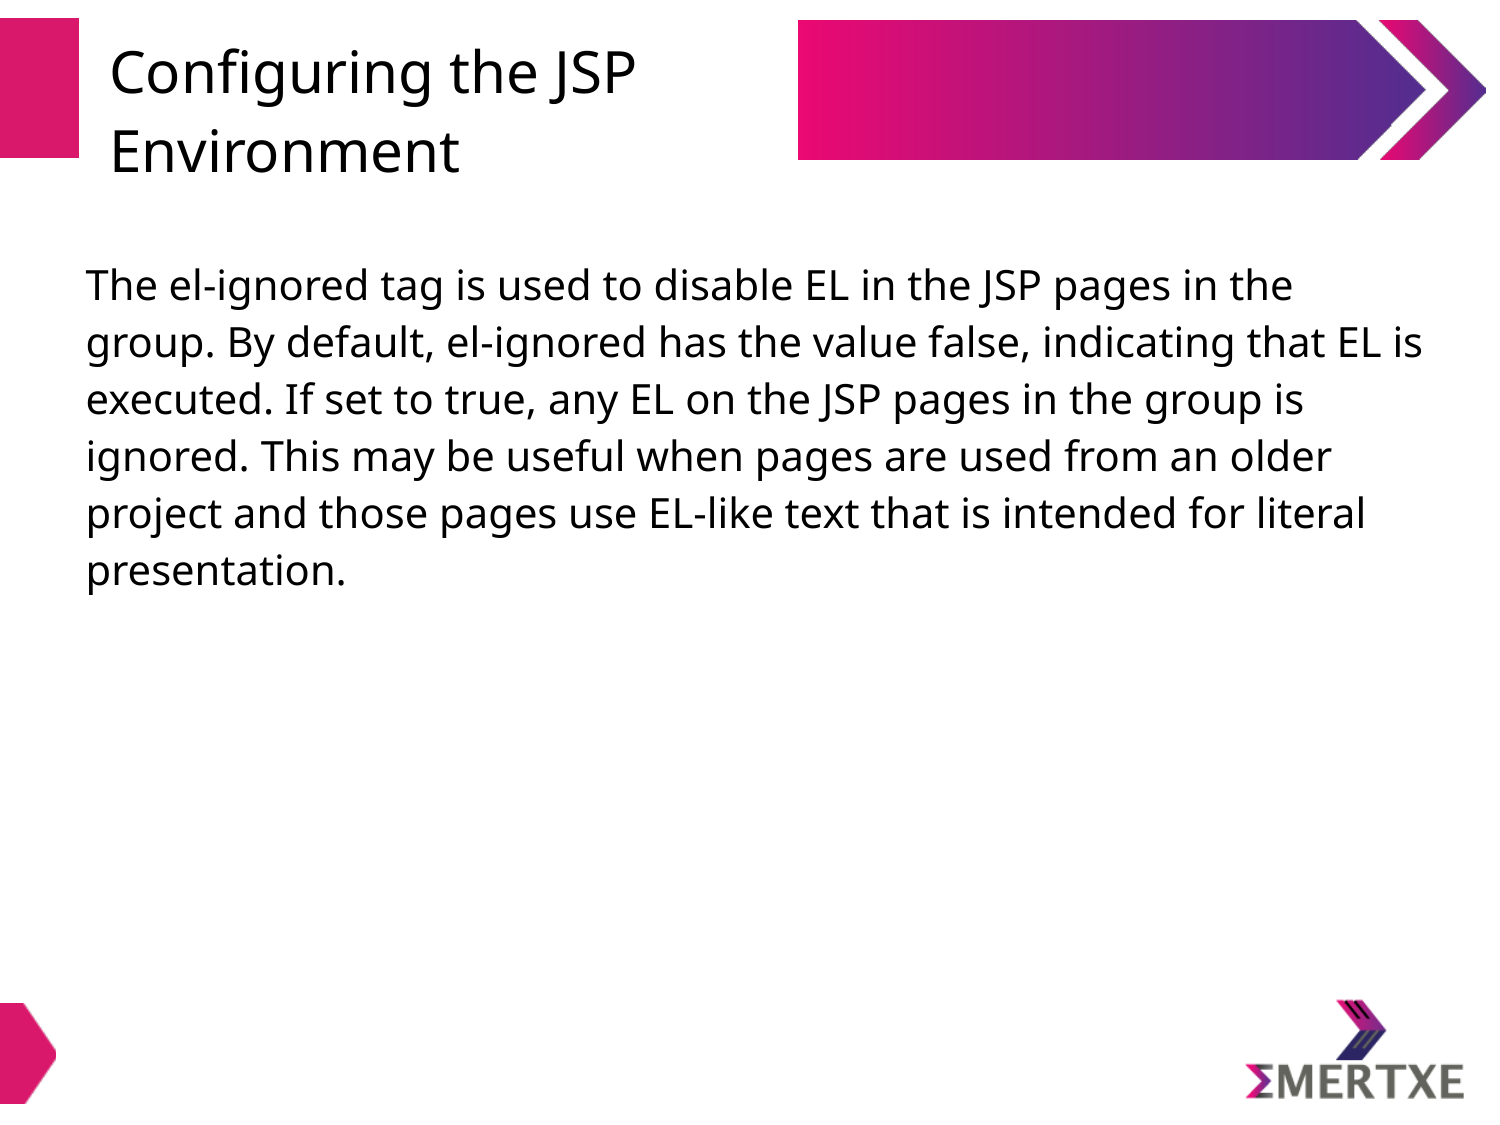

Configuring the JSP Environment
The el-ignored tag is used to disable EL in the JSP pages in the group. By default, el-ignored has the value false, indicating that EL is executed. If set to true, any EL on the JSP pages in the group is ignored. This may be useful when pages are used from an older project and those pages use EL-like text that is intended for literal presentation.